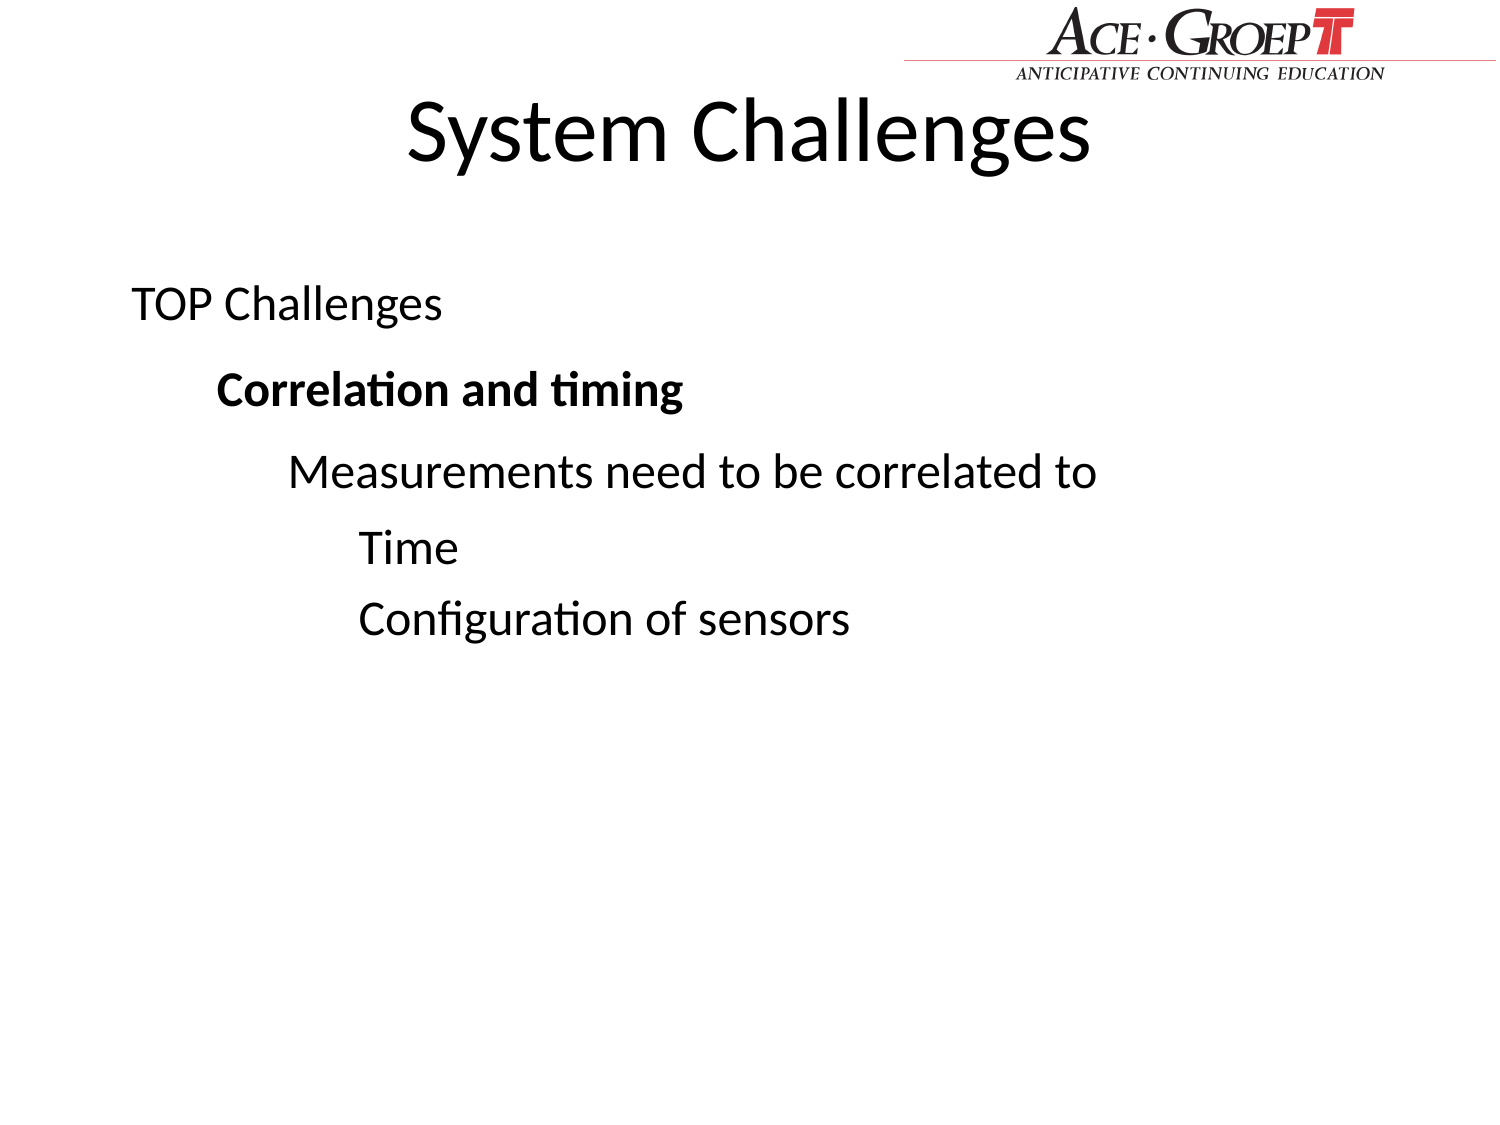

# System Challenges
TOP Challenges
Correlation and timing
Measurements need to be correlated to
Time
Configuration of sensors